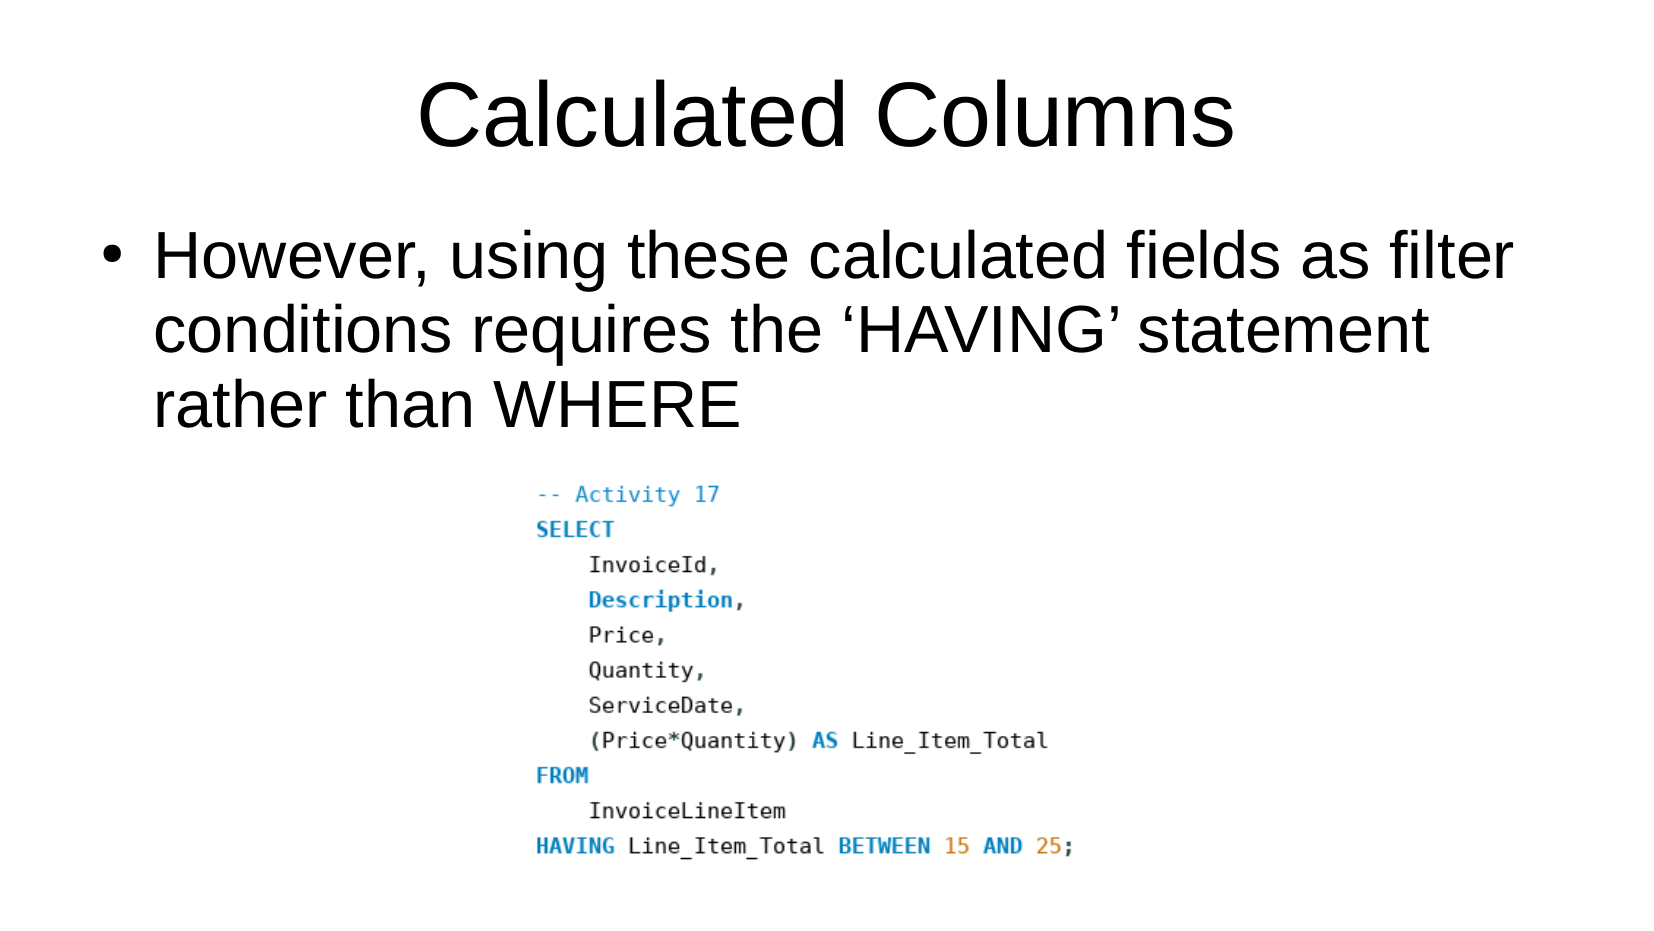

# Calculated Columns
However, using these calculated fields as filter conditions requires the ‘HAVING’ statement rather than WHERE